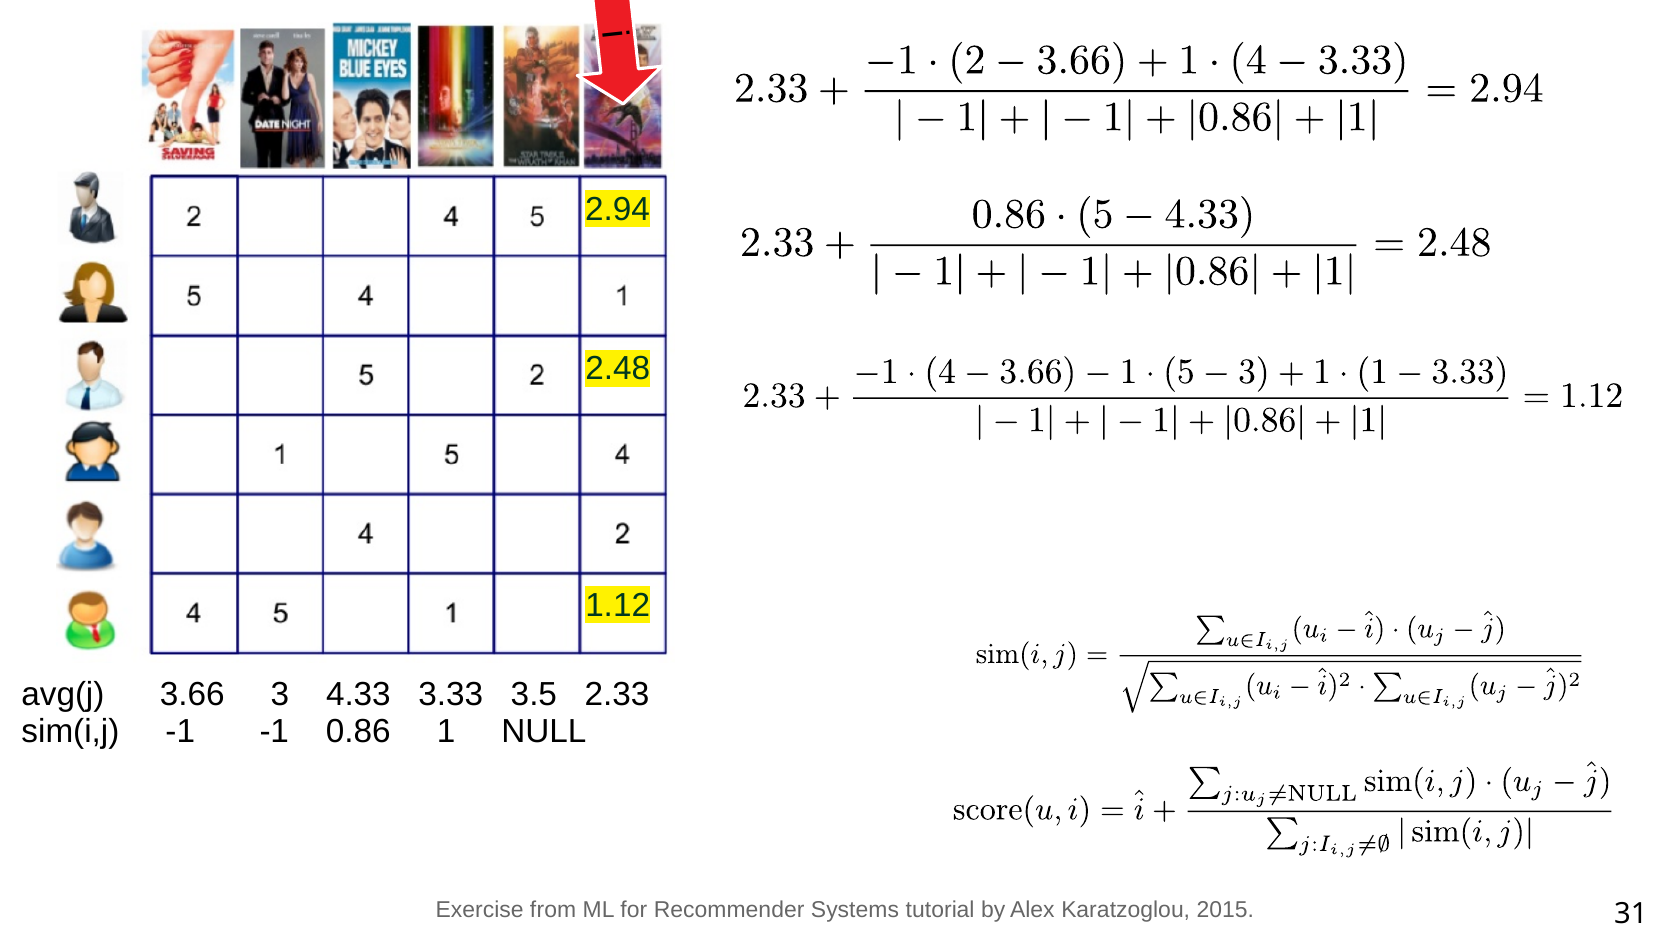

i
2.94
2.48
1.12
avg(j) 3.66 3 4.33 3.33 3.5 2.33
sim(i,j) -1 -1 0.86 1 NULL
Exercise from ML for Recommender Systems tutorial by Alex Karatzoglou, 2015.
31